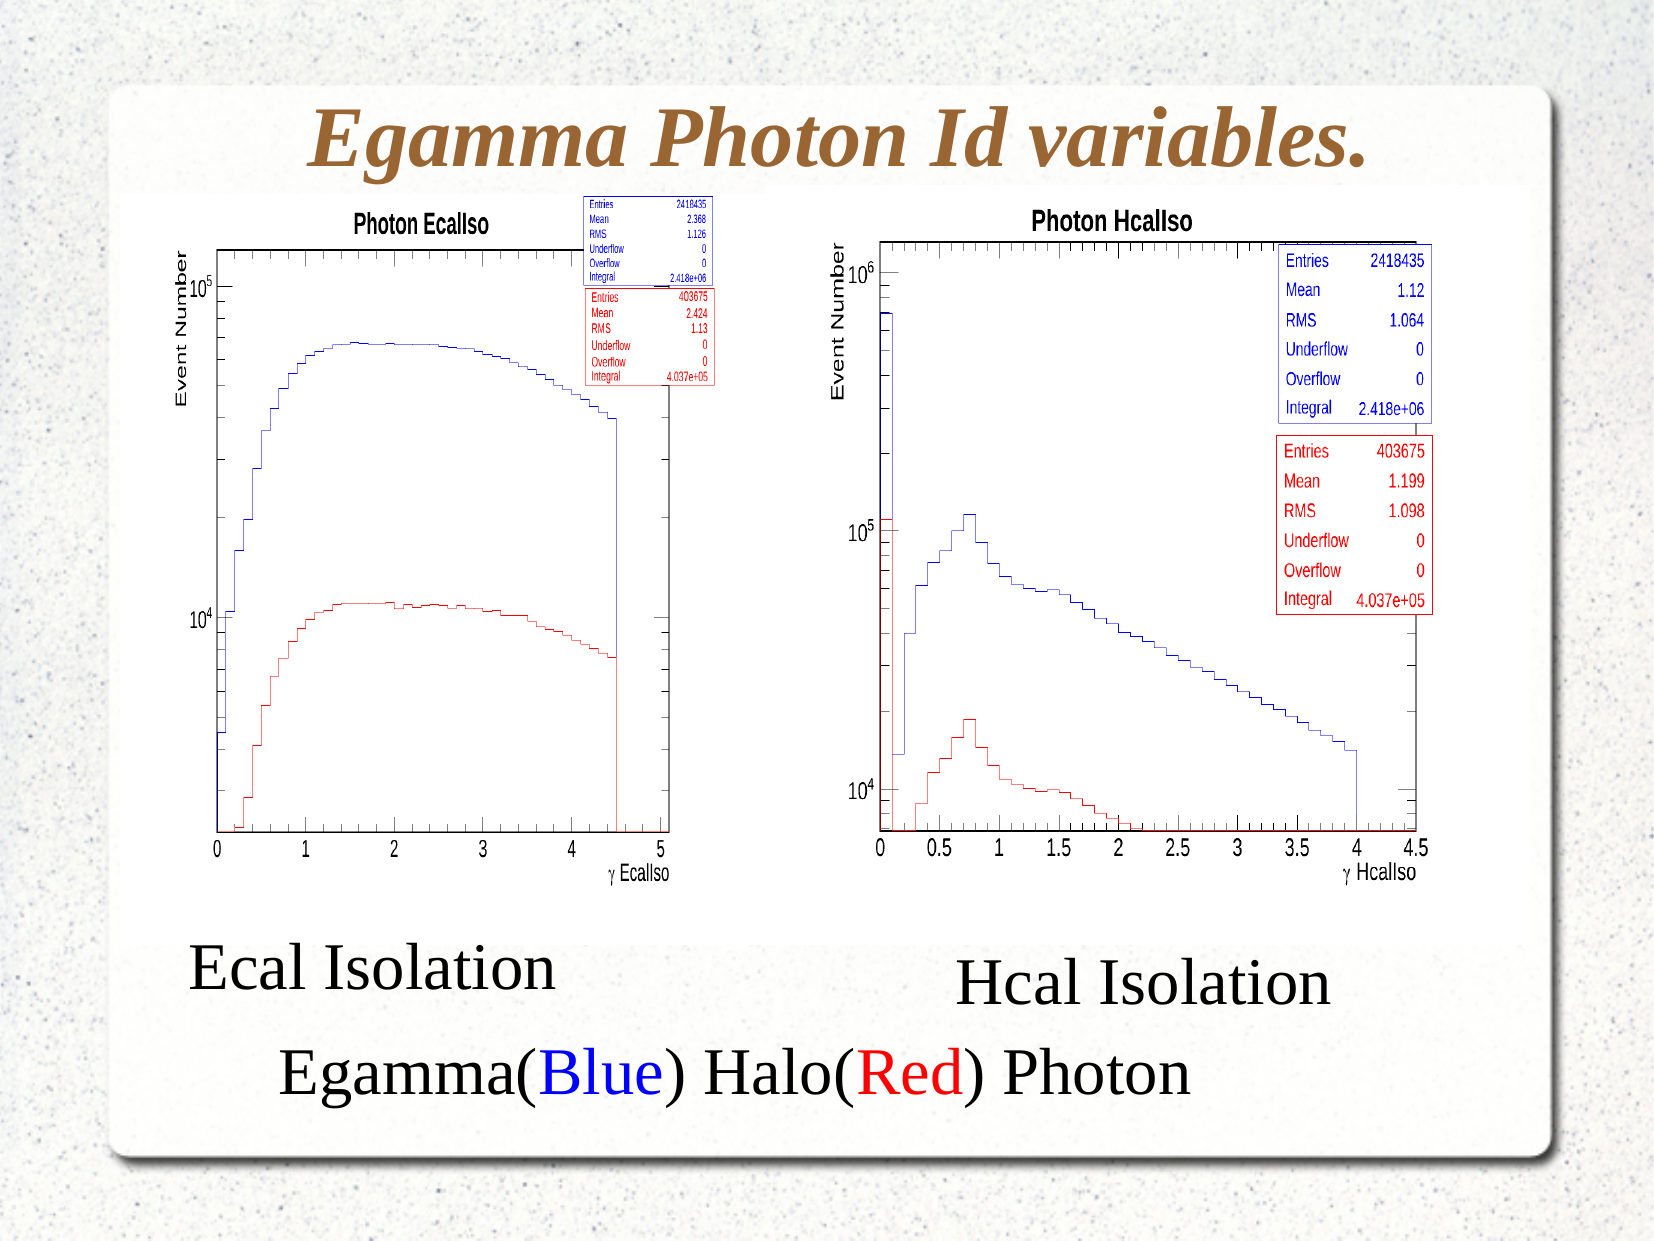

# Egamma Photon Id variables.
Ecal Isolation
Hcal Isolation
Egamma(Blue) Halo(Red) Photon